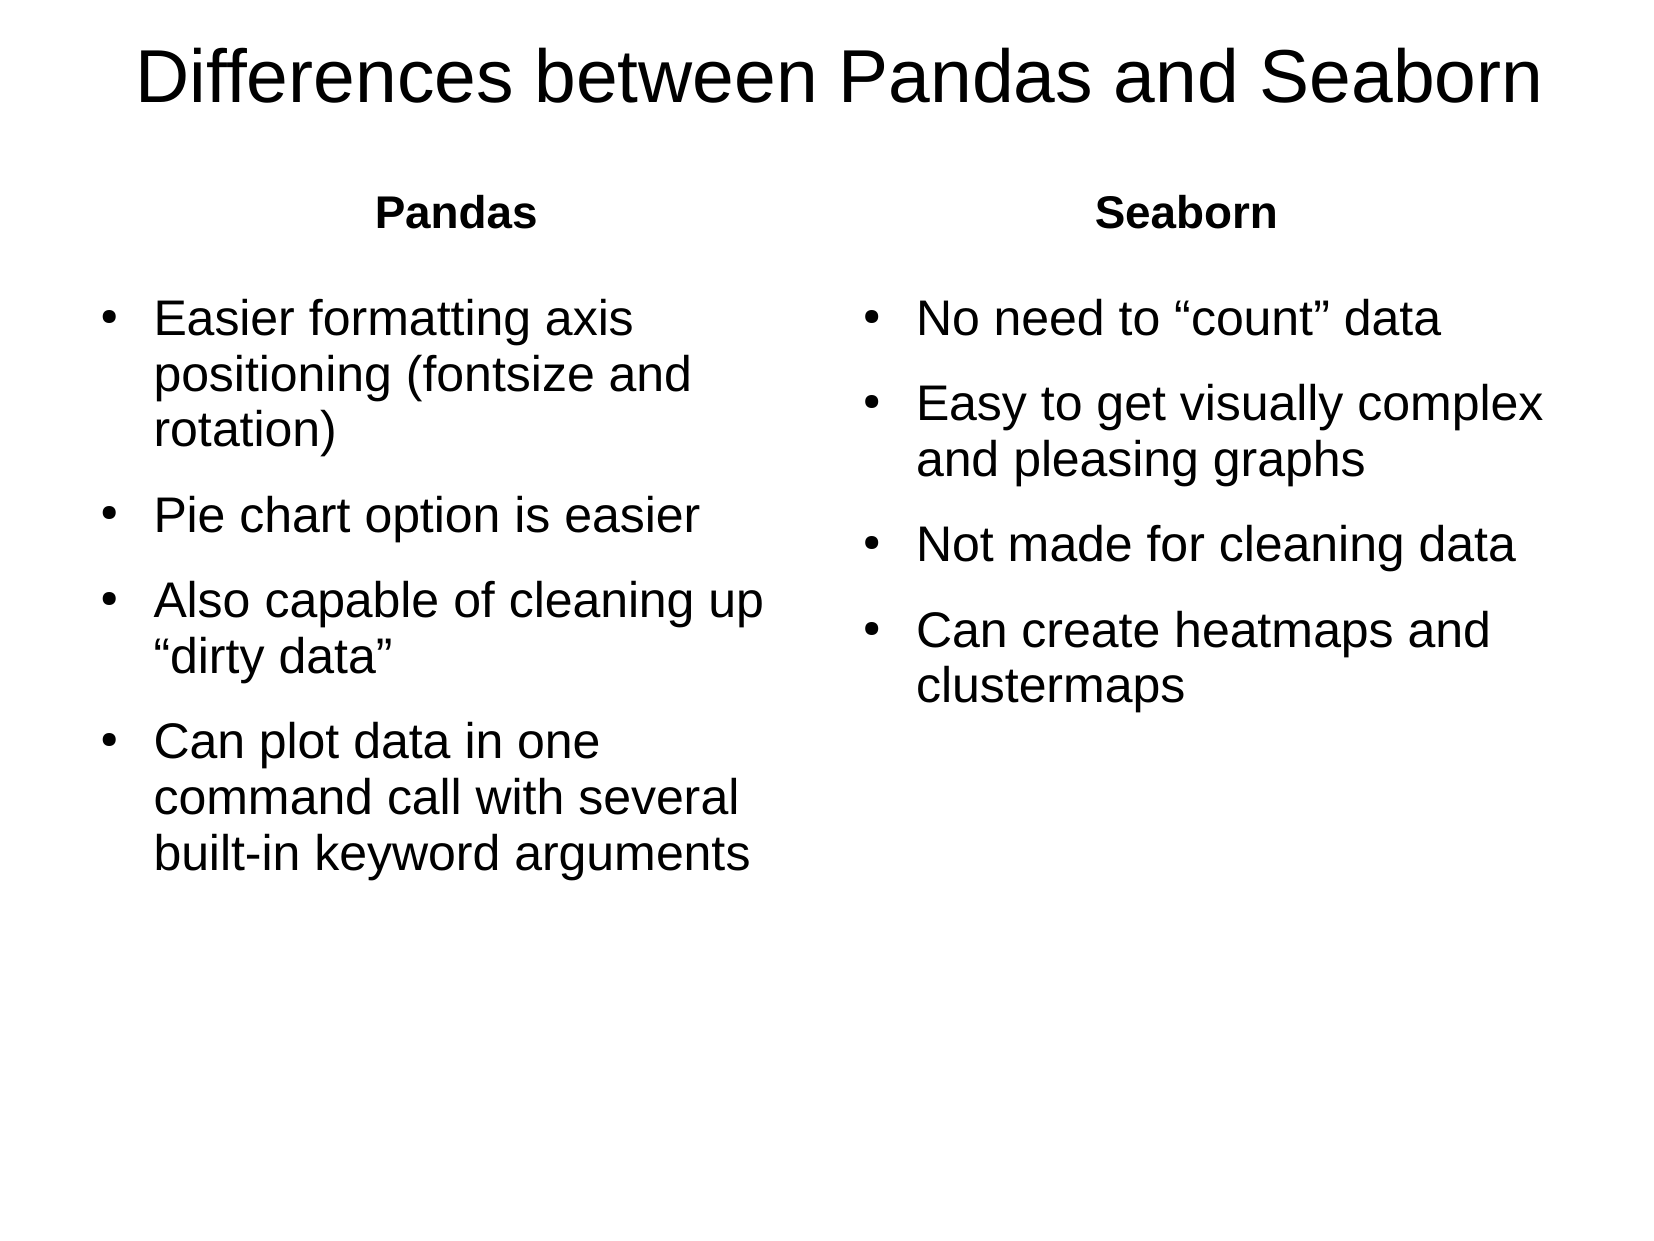

# Differences between Pandas and Seaborn
Pandas
Seaborn
Easier formatting axis positioning (fontsize and rotation)
Pie chart option is easier
Also capable of cleaning up “dirty data”
Can plot data in one command call with several built-in keyword arguments
No need to “count” data
Easy to get visually complex and pleasing graphs
Not made for cleaning data
Can create heatmaps and clustermaps